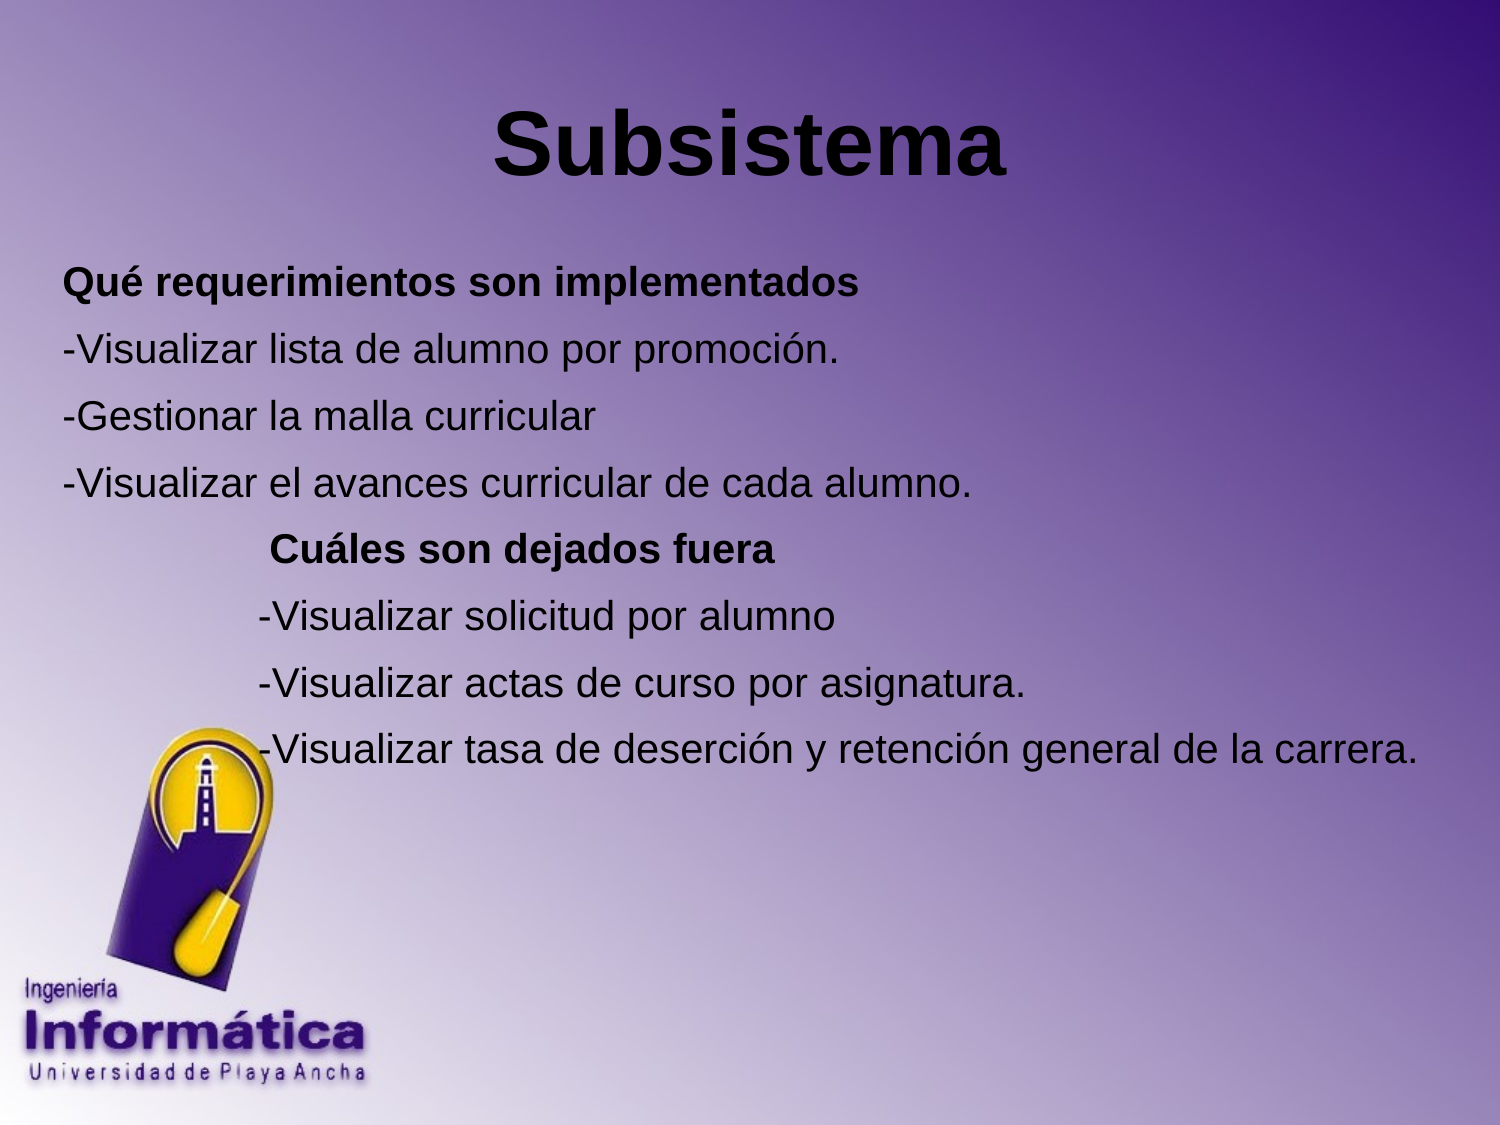

# Subsistema
Qué requerimientos son implementados
-Visualizar lista de alumno por promoción.
-Gestionar la malla curricular
-Visualizar el avances curricular de cada alumno.
 Cuáles son dejados fuera
 -Visualizar solicitud por alumno
 -Visualizar actas de curso por asignatura.
 -Visualizar tasa de deserción y retención general de la carrera.